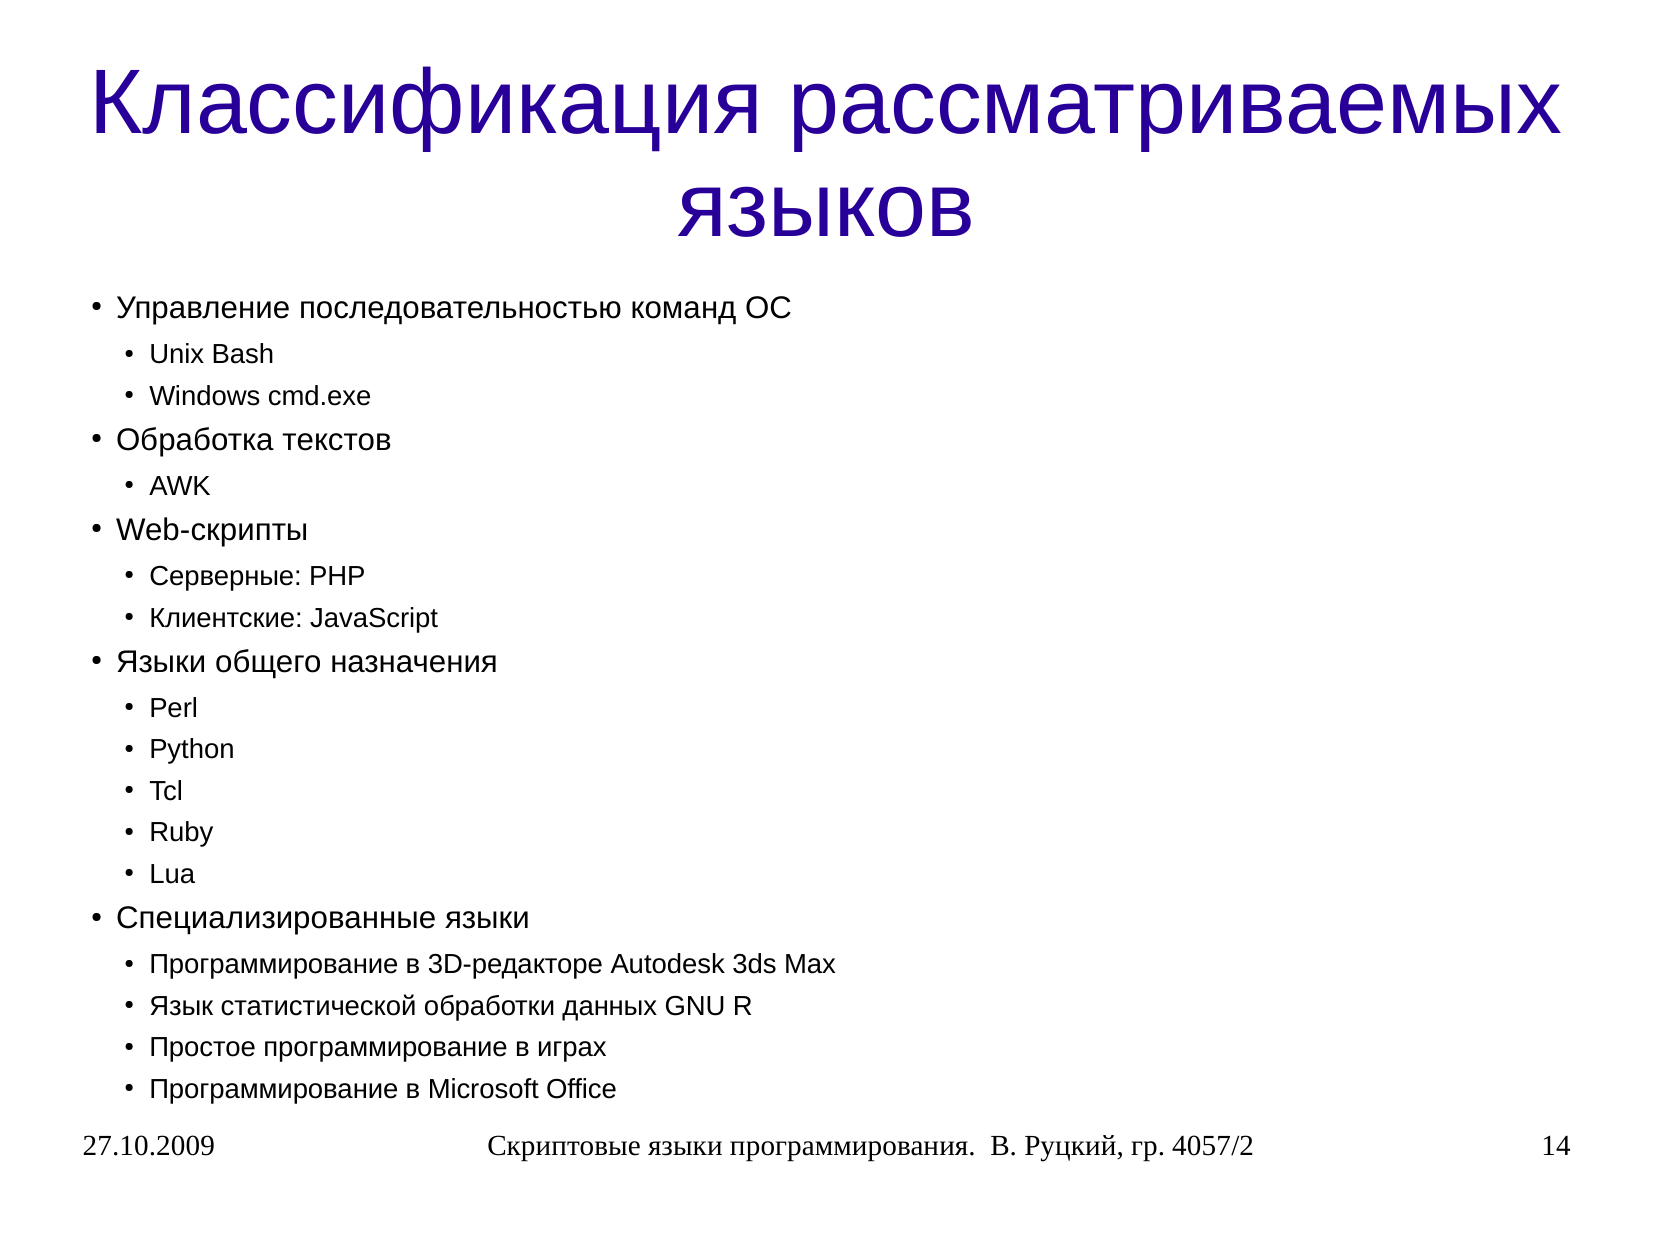

# Классификация рассматриваемых языков
Управление последовательностью команд ОС
Unix Bash
Windows cmd.exe
Обработка текстов
AWK
Web-скрипты
Серверные: PHP
Клиентские: JavaScript
Языки общего назначения
Perl
Python
Tcl
Ruby
Lua
Специализированные языки
Программирование в 3D-редакторе Autodesk 3ds Max
Язык статистической обработки данных GNU R
Простое программирование в играх
Программирование в Microsoft Office
27.10.2009
Скриптовые языки программирования. В. Руцкий, гр. 4057/2
14